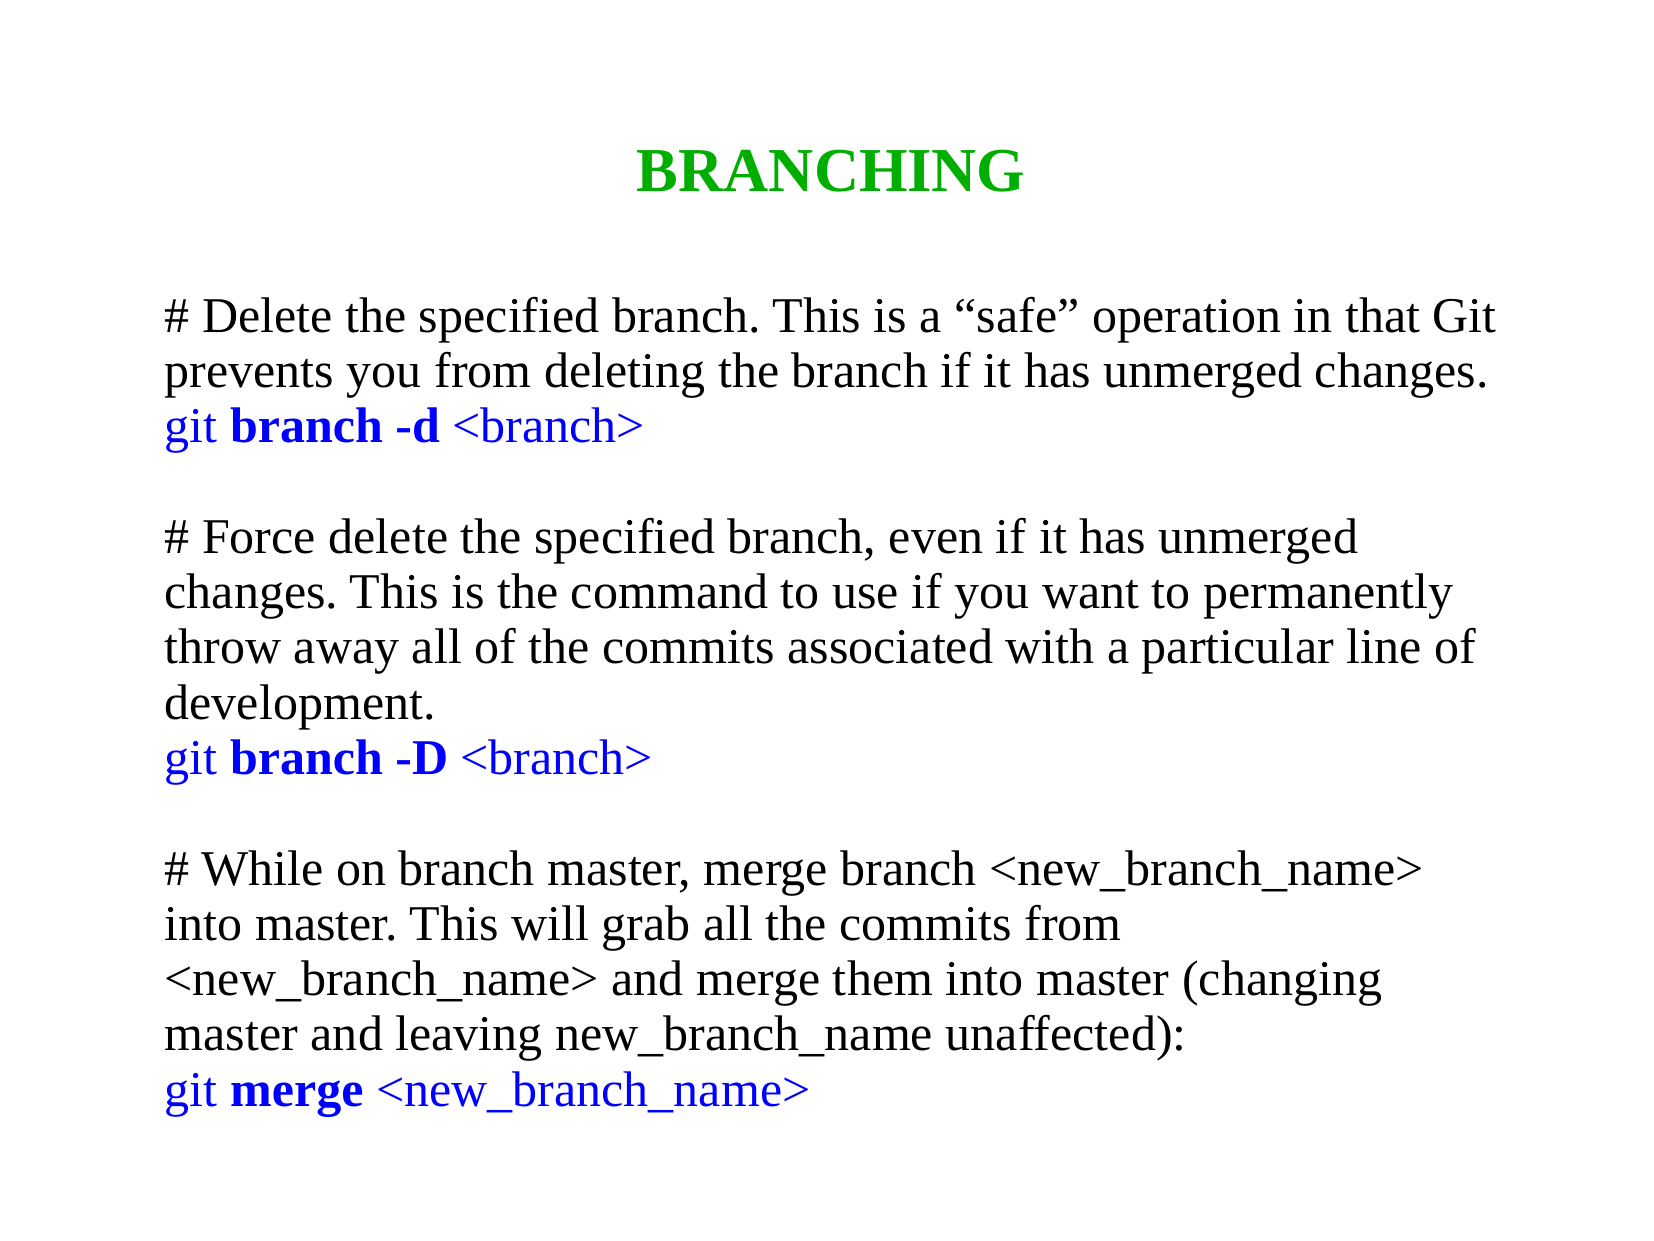

BRANCHING
# Delete the specified branch. This is a “safe” operation in that Git prevents you from deleting the branch if it has unmerged changes.
git branch -d <branch>
# Force delete the specified branch, even if it has unmerged changes. This is the command to use if you want to permanently throw away all of the commits associated with a particular line of development.
git branch -D <branch>
# While on branch master, merge branch <new_branch_name> into master. This will grab all the commits from <new_branch_name> and merge them into master (changing master and leaving new_branch_name unaffected):
git merge <new_branch_name>